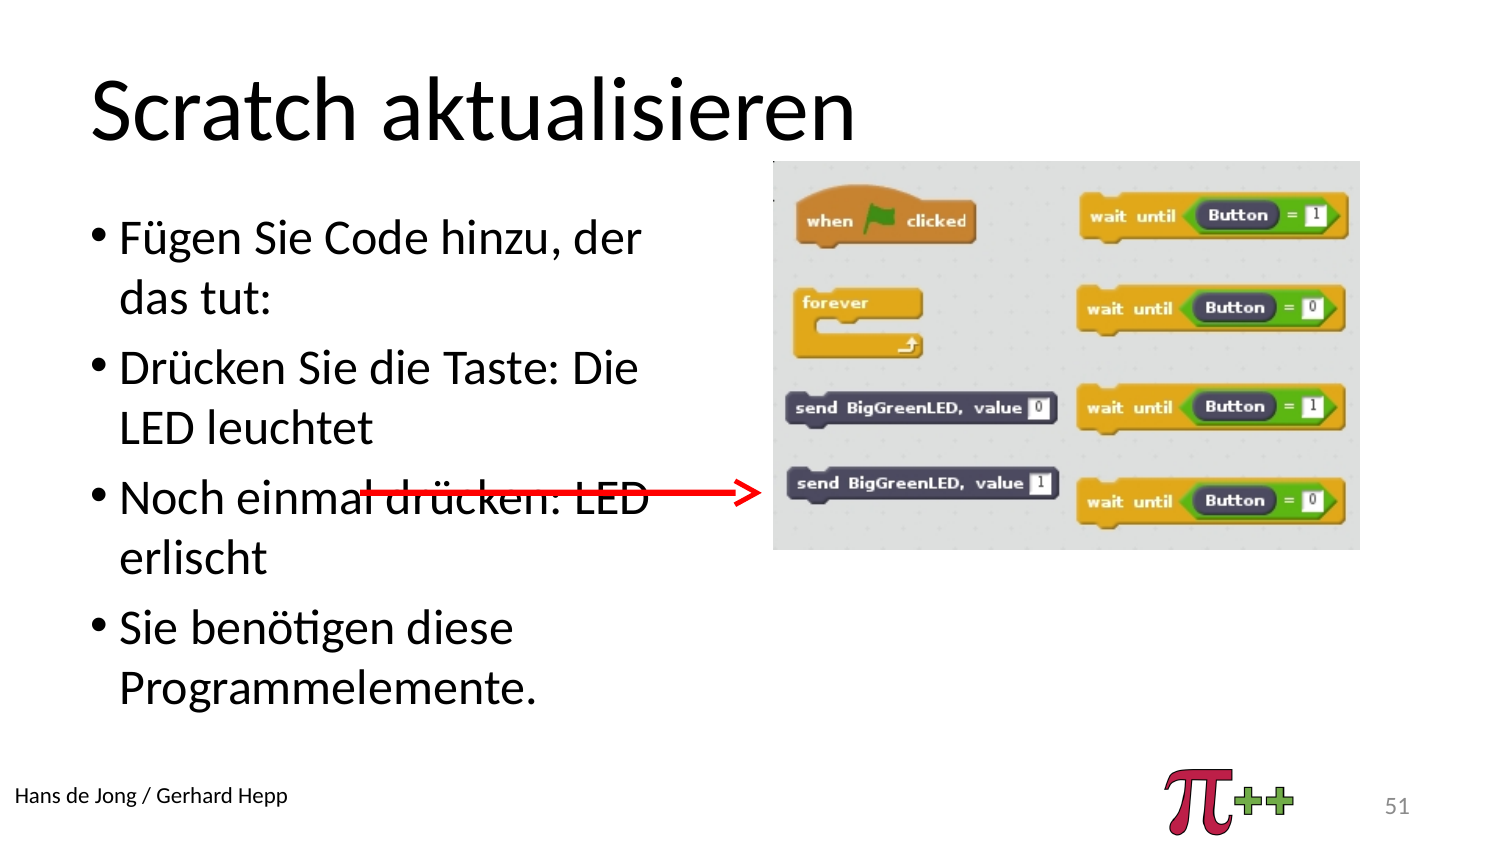

# Scratch aktualisieren
Fügen Sie Code hinzu, der das tut:
Drücken Sie die Taste: Die LED leuchtet
Noch einmal drücken: LED erlischt
Sie benötigen diese Programmelemente.